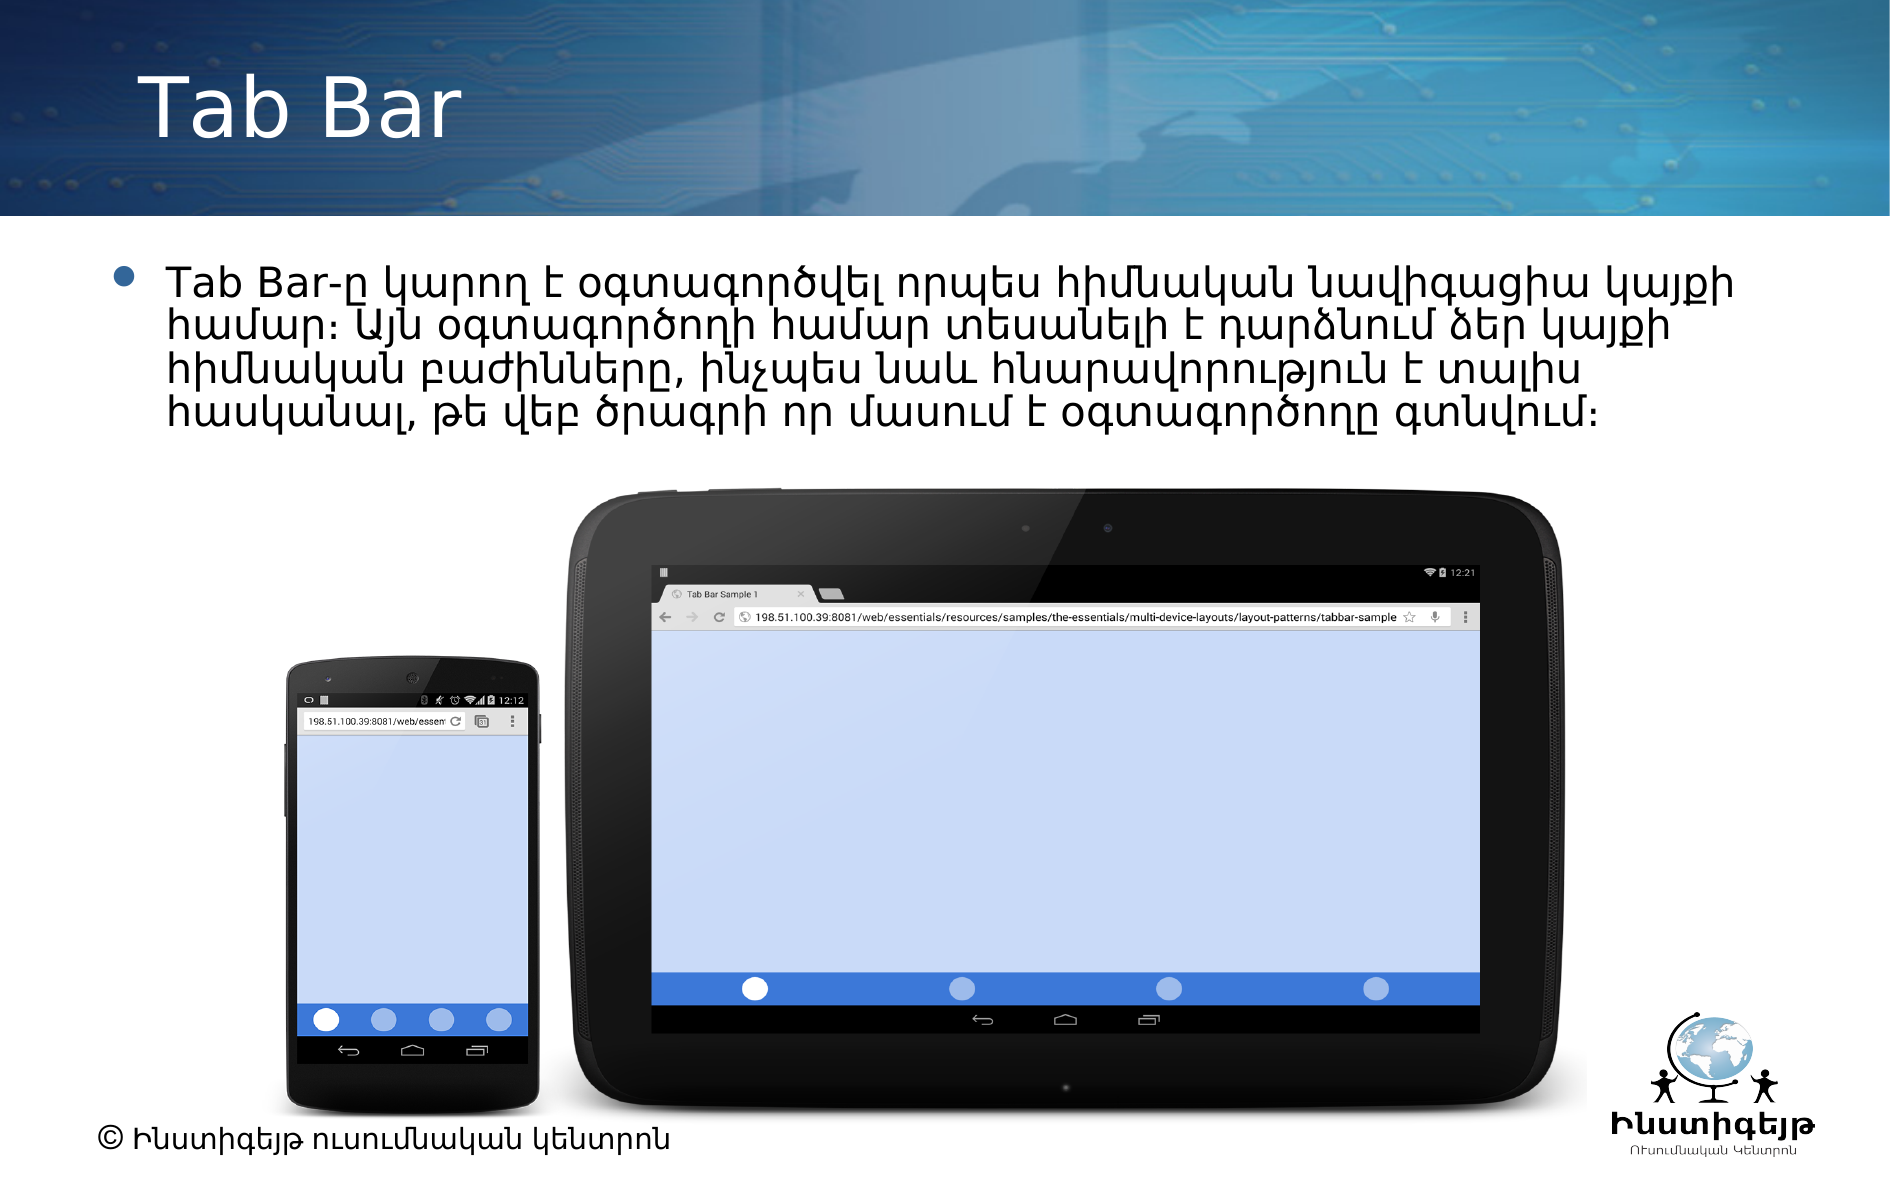

Tab Bar
# Tab Bar-ը կարող է օգտագործվել որպես հիմնական նավիգացիա կայքի համար։ Այն օգտագործողի համար տեսանելի է դարձնում ձեր կայքի հիմնական բաժինները, ինչպես նաև հնարավորություն է տալիս հասկանալ, թե վեբ ծրագրի որ մասում է օգտագործողը գտնվում։